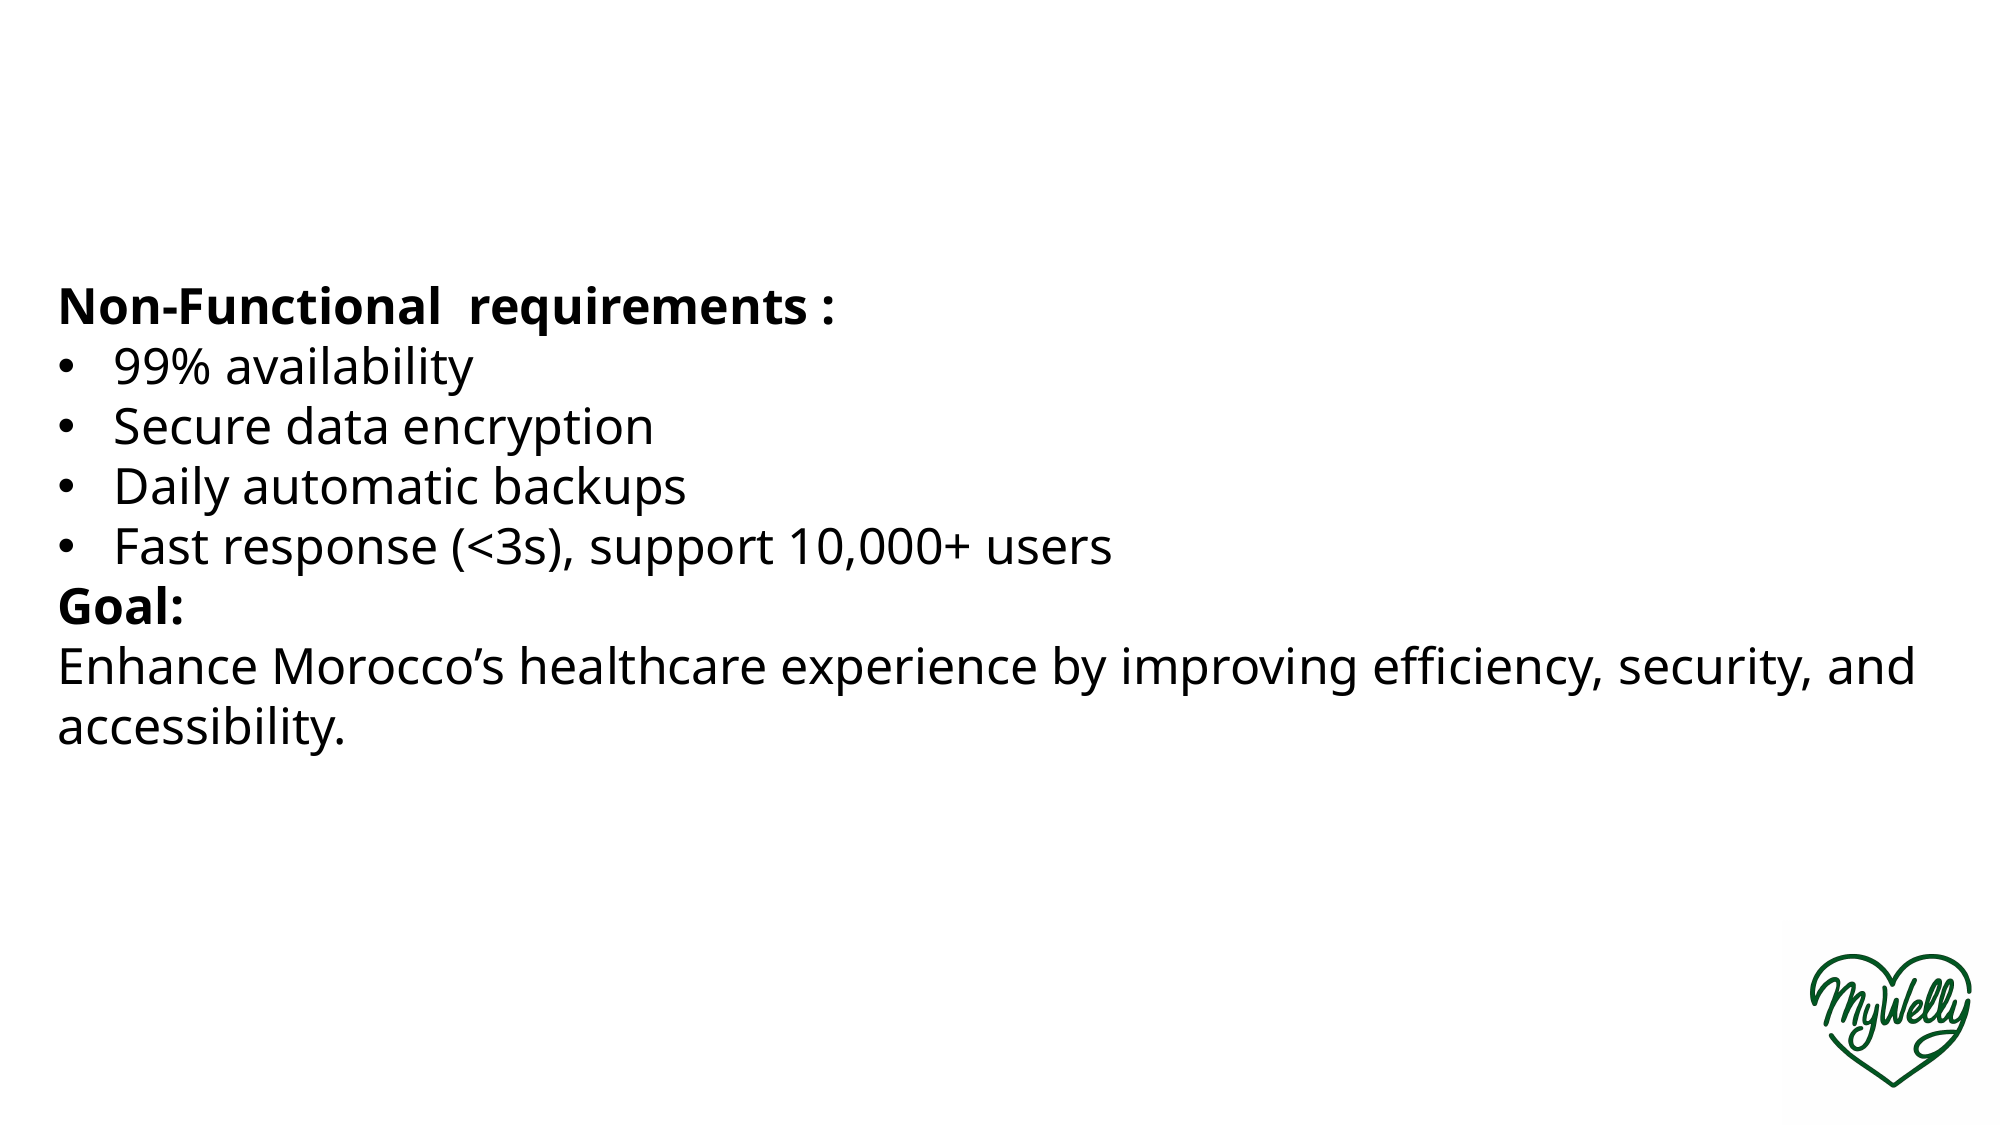

Non-Functional requirements :
99% availability
Secure data encryption
Daily automatic backups
Fast response (<3s), support 10,000+ users
Goal:
Enhance Morocco’s healthcare experience by improving efficiency, security, and accessibility.